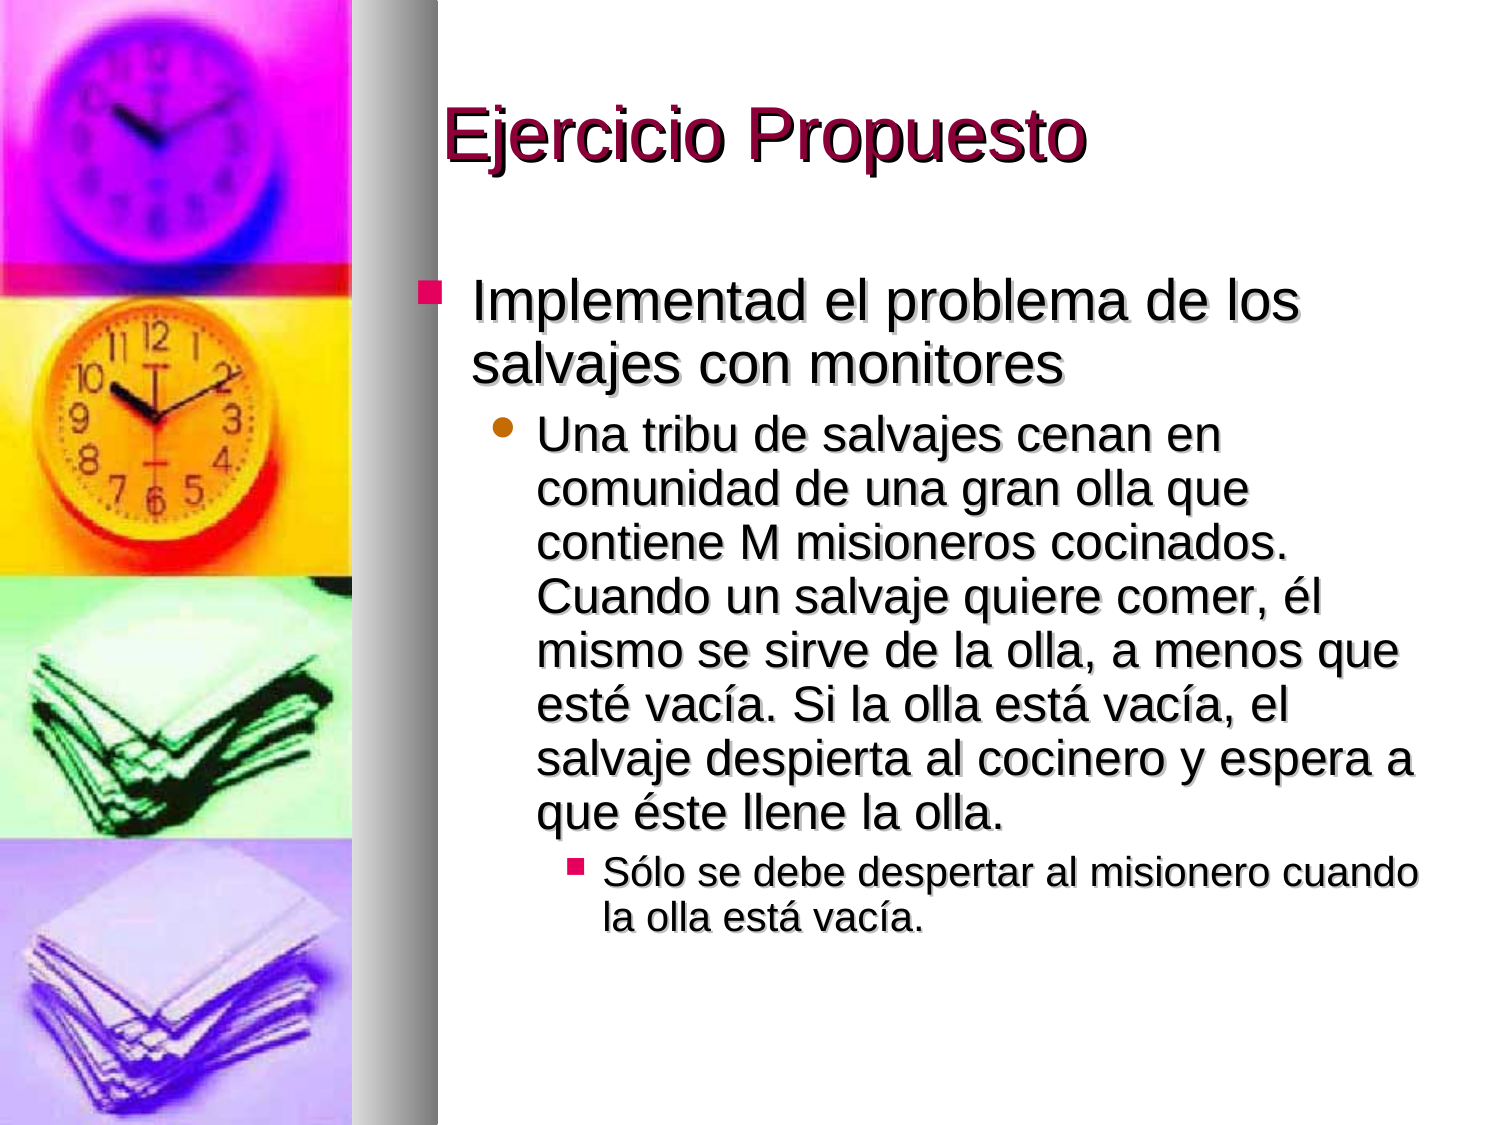

# Ejercicio Propuesto
Implementad el problema de los salvajes con monitores
Una tribu de salvajes cenan en comunidad de una gran olla que contiene M misioneros cocinados. Cuando un salvaje quiere comer, él mismo se sirve de la olla, a menos que esté vacía. Si la olla está vacía, el salvaje despierta al cocinero y espera a que éste llene la olla.
Sólo se debe despertar al misionero cuando la olla está vacía.